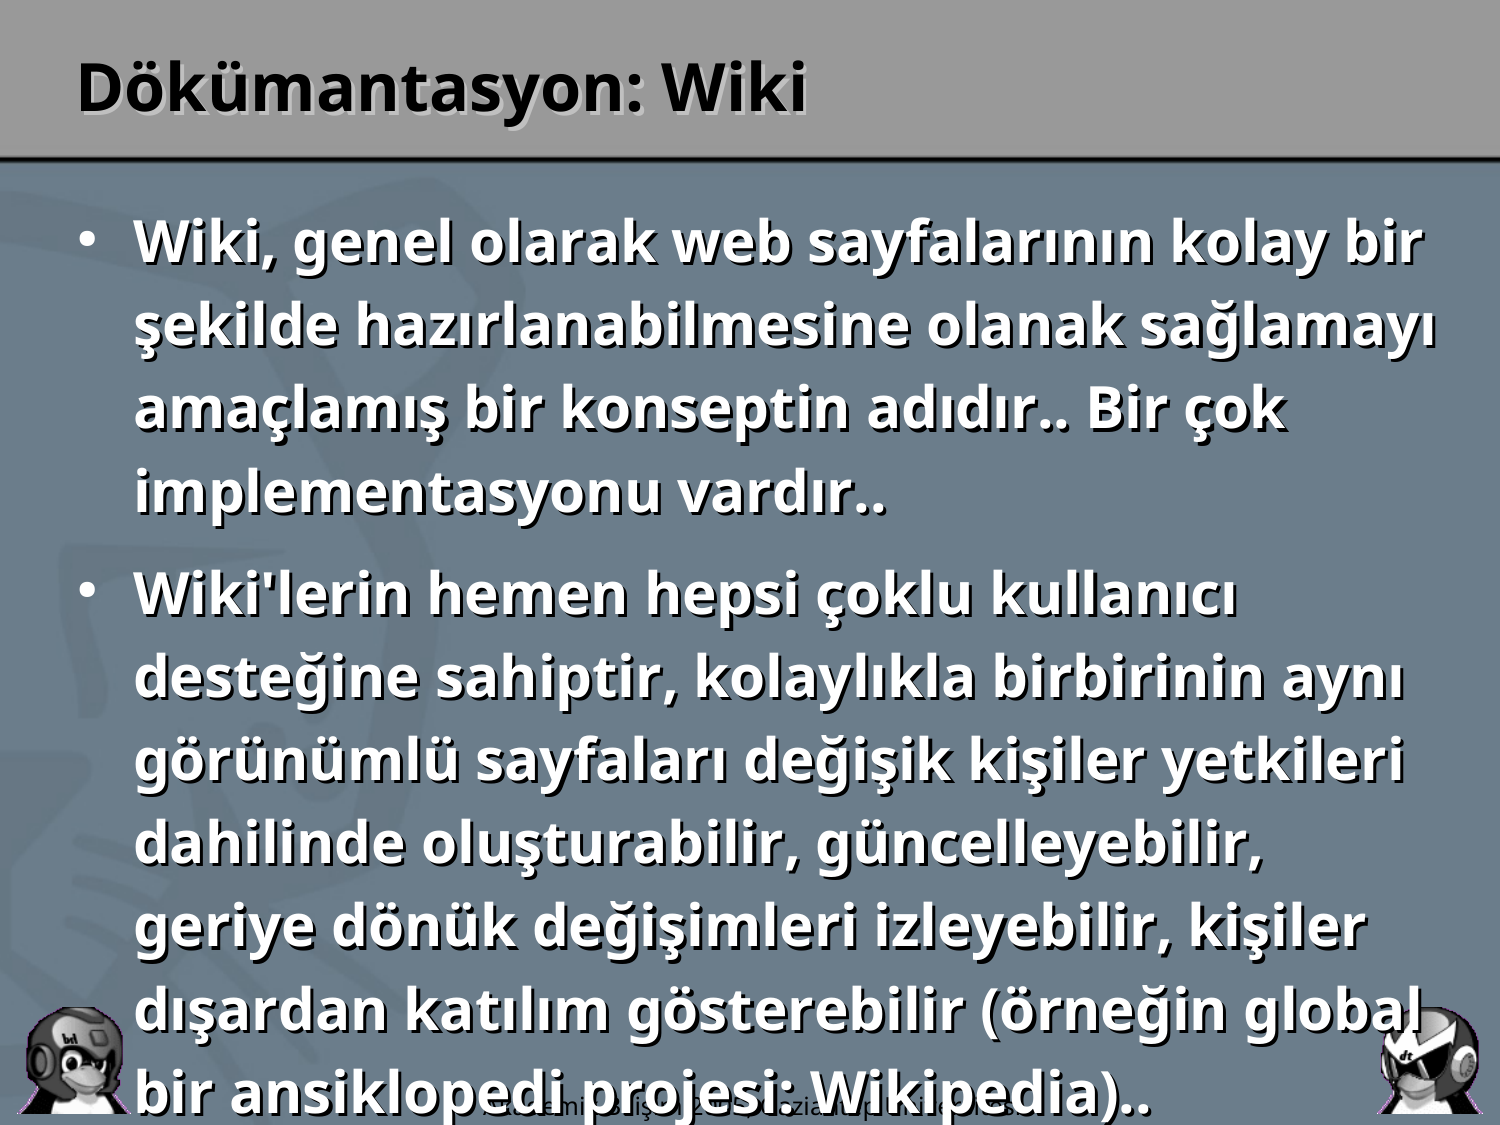

# Dökümantasyon: Wiki
Wiki, genel olarak web sayfalarının kolay bir şekilde hazırlanabilmesine olanak sağlamayı amaçlamış bir konseptin adıdır.. Bir çok implementasyonu vardır..
Wiki'lerin hemen hepsi çoklu kullanıcı desteğine sahiptir, kolaylıkla birbirinin aynı görünümlü sayfaları değişik kişiler yetkileri dahilinde oluşturabilir, güncelleyebilir, geriye dönük değişimleri izleyebilir, kişiler dışardan katılım gösterebilir (örneğin global bir ansiklopedi projesi: Wikipedia)..